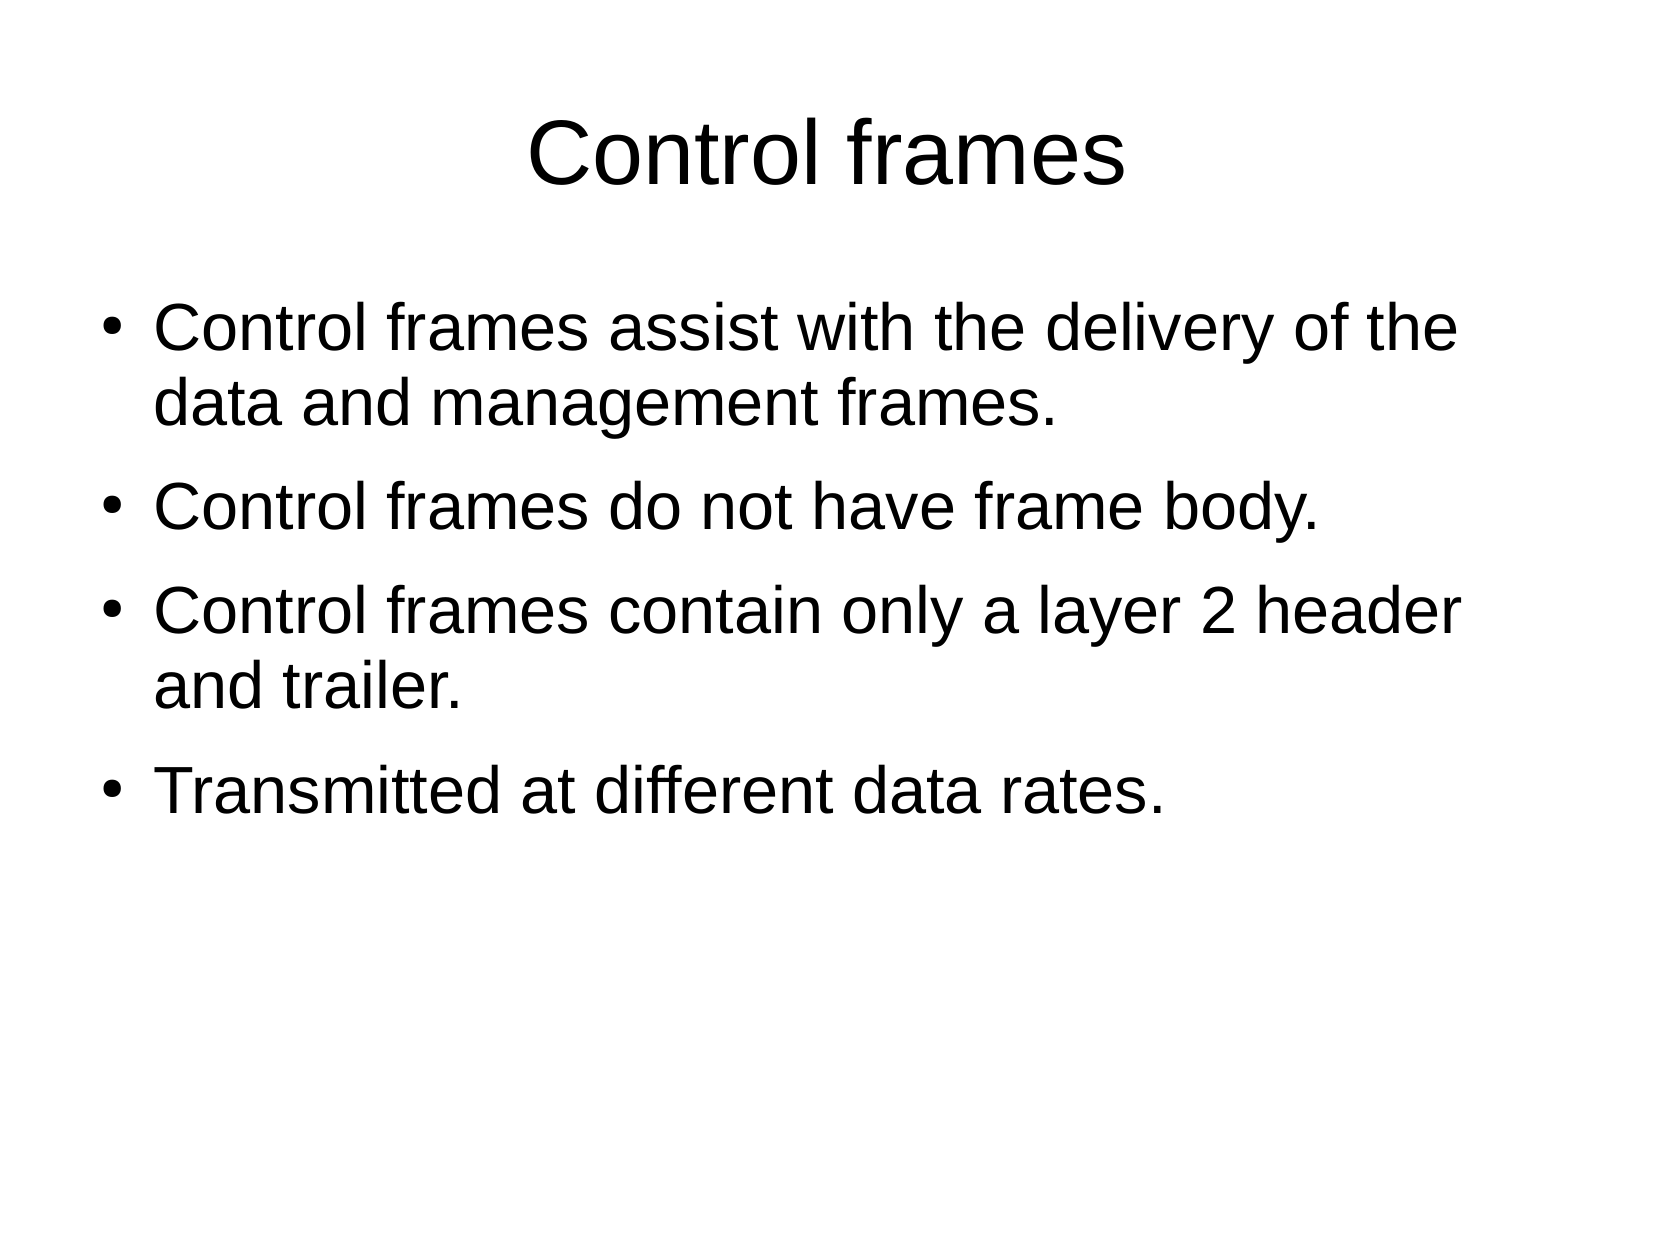

Control frames
# Control frames assist with the delivery of the data and management frames.
Control frames do not have frame body.
Control frames contain only a layer 2 header and trailer.
Transmitted at different data rates.